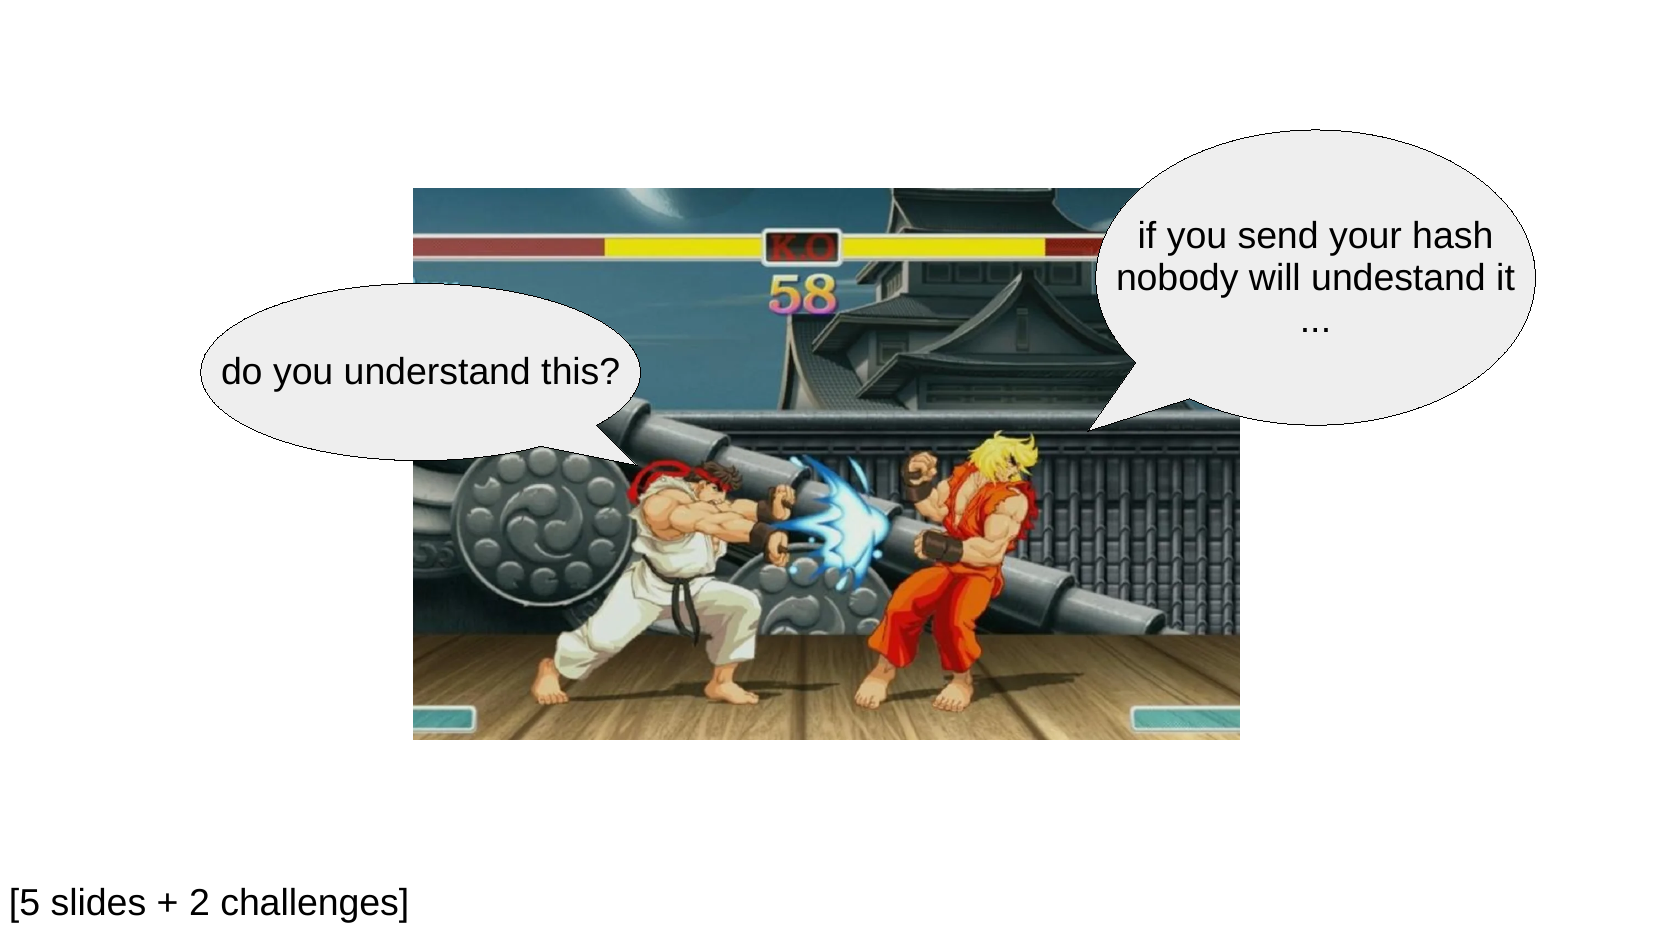

if you send your hash
nobody will undestand it
...
do you understand this?
[5 slides + 2 challenges]